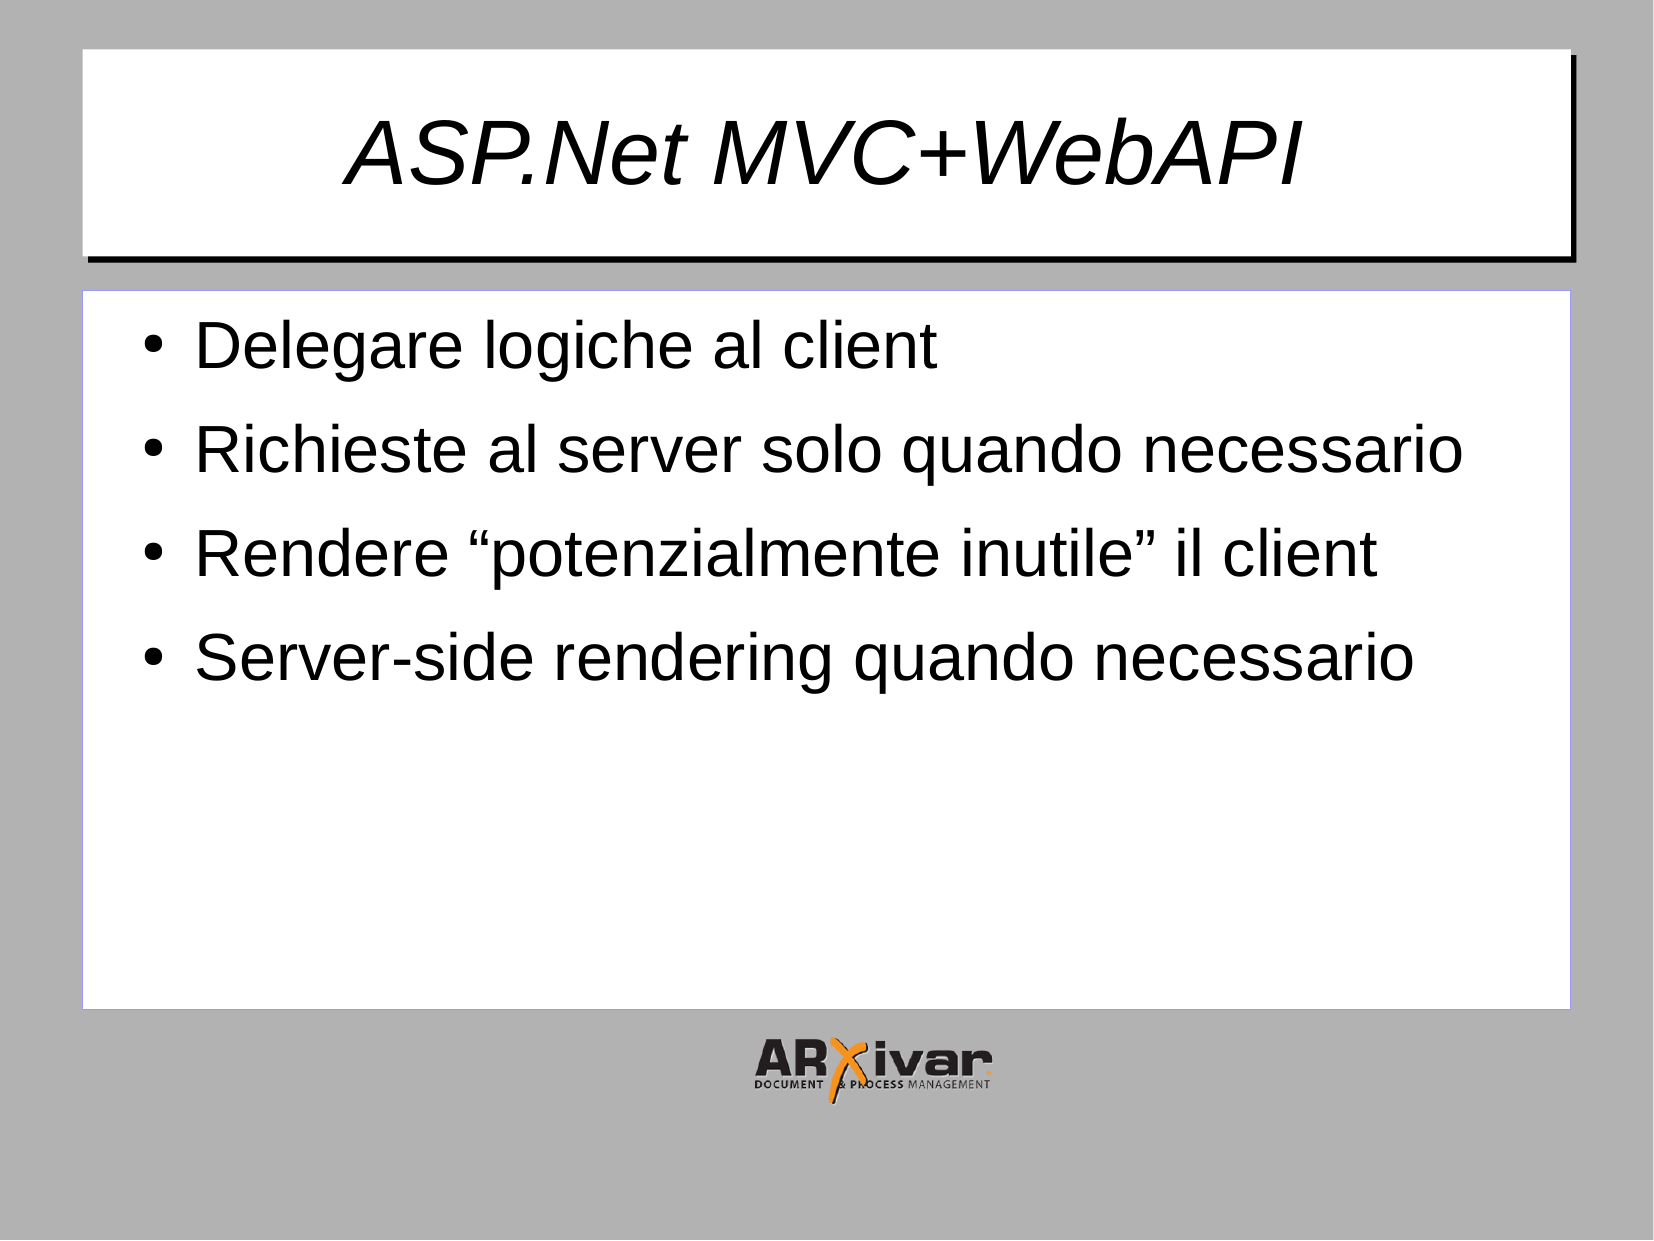

# ASP.Net MVC+WebAPI
Delegare logiche al client
Richieste al server solo quando necessario
Rendere “potenzialmente inutile” il client
Server-side rendering quando necessario